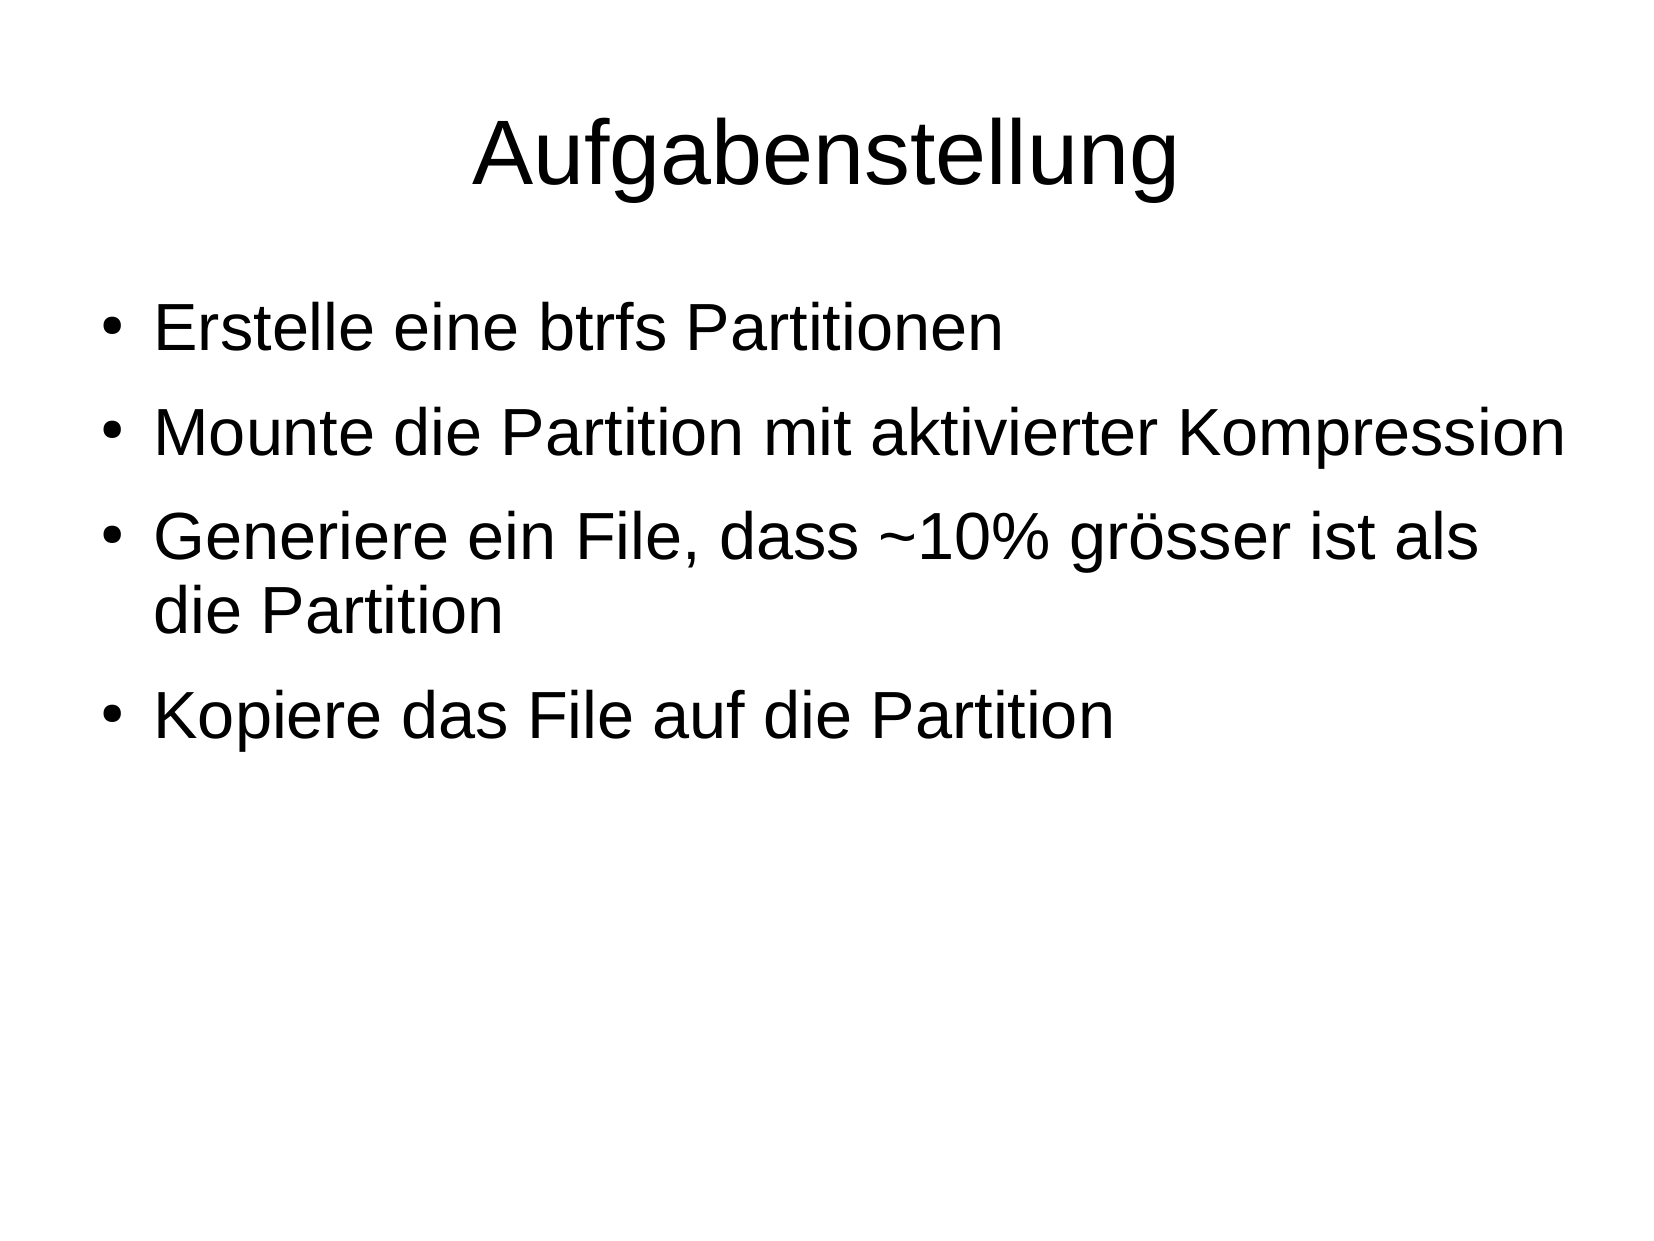

# Aufgabenstellung
Erstelle eine btrfs Partitionen
Mounte die Partition mit aktivierter Kompression
Generiere ein File, dass ~10% grösser ist als die Partition
Kopiere das File auf die Partition